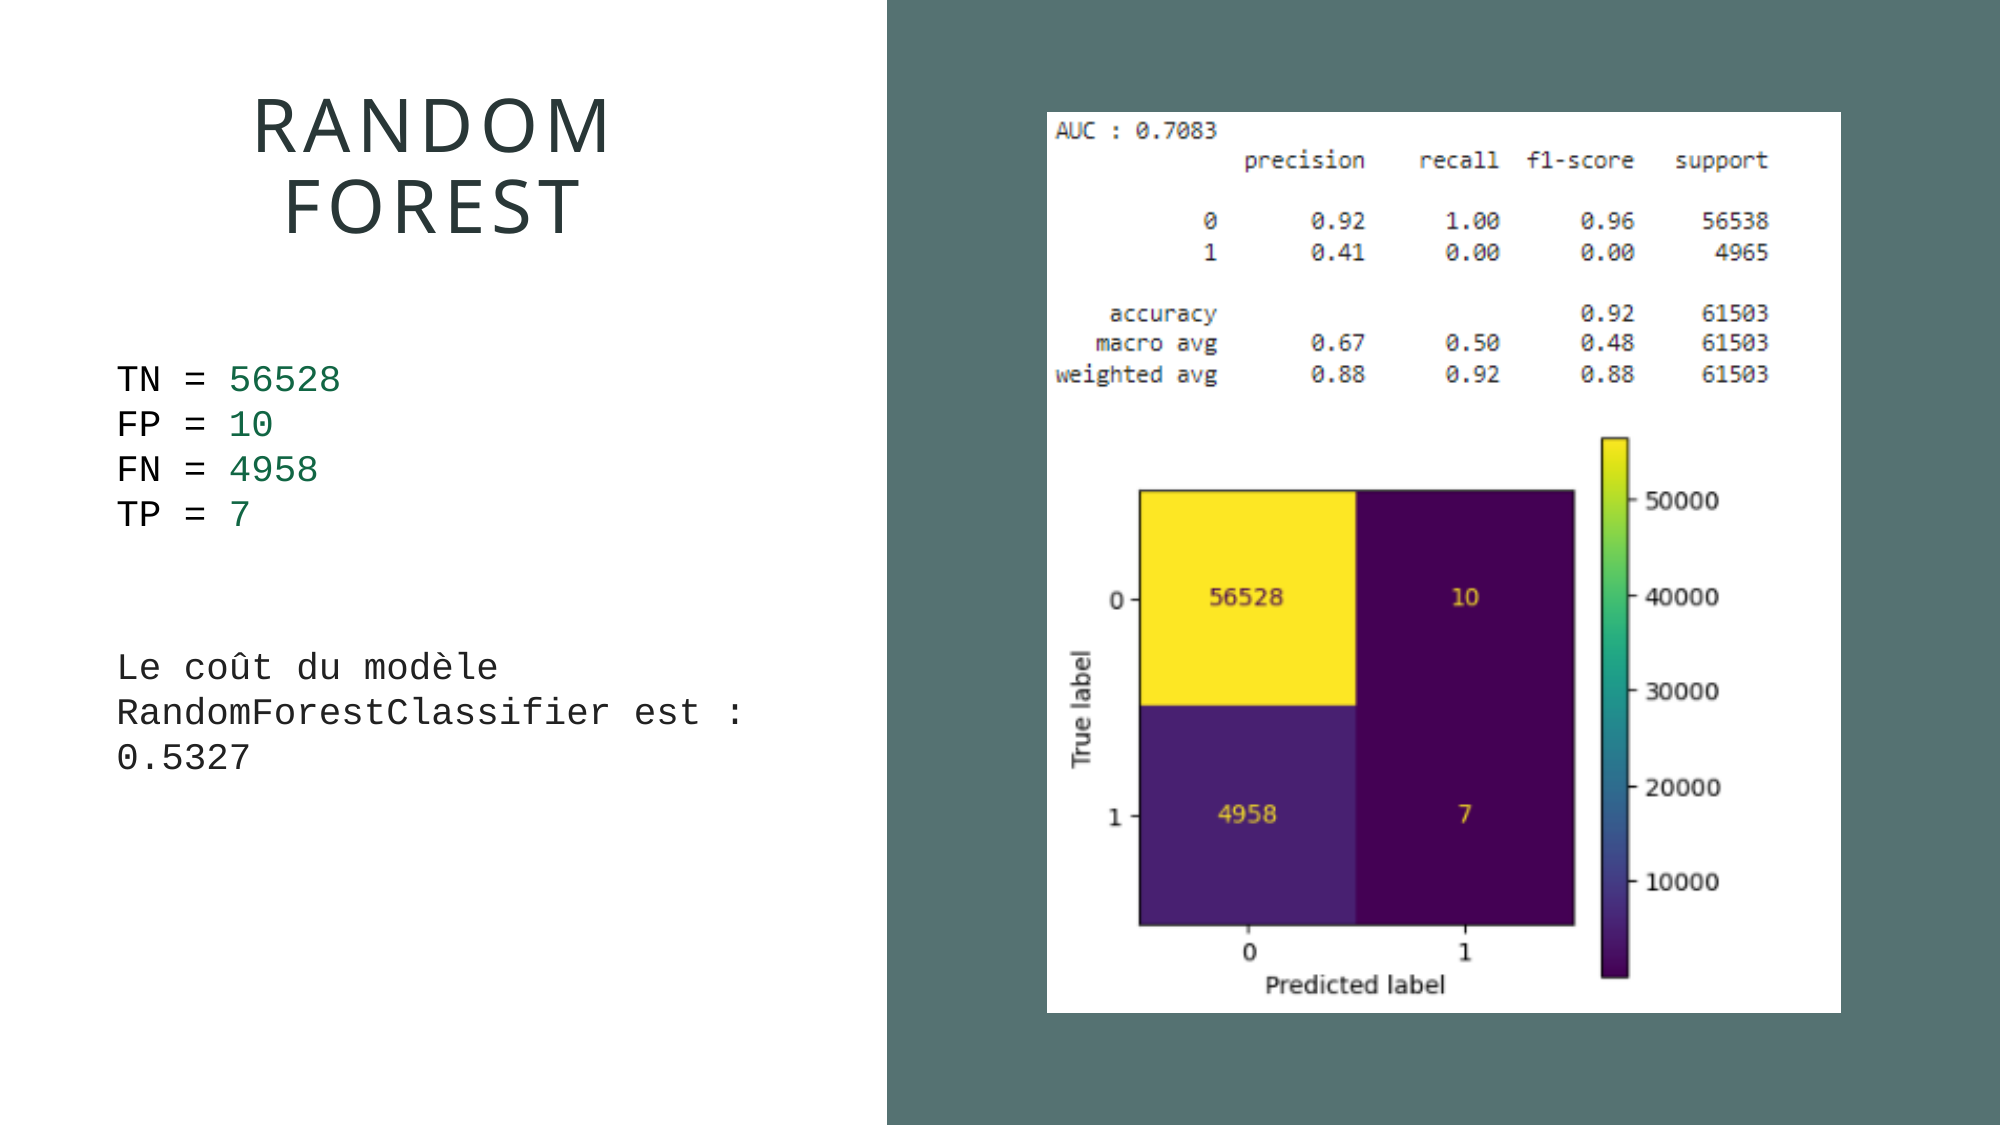

# Random Forest
TN = 56528
FP = 10
FN = 4958
TP = 7
Le coût du modèle RandomForestClassifier est : 0.5327